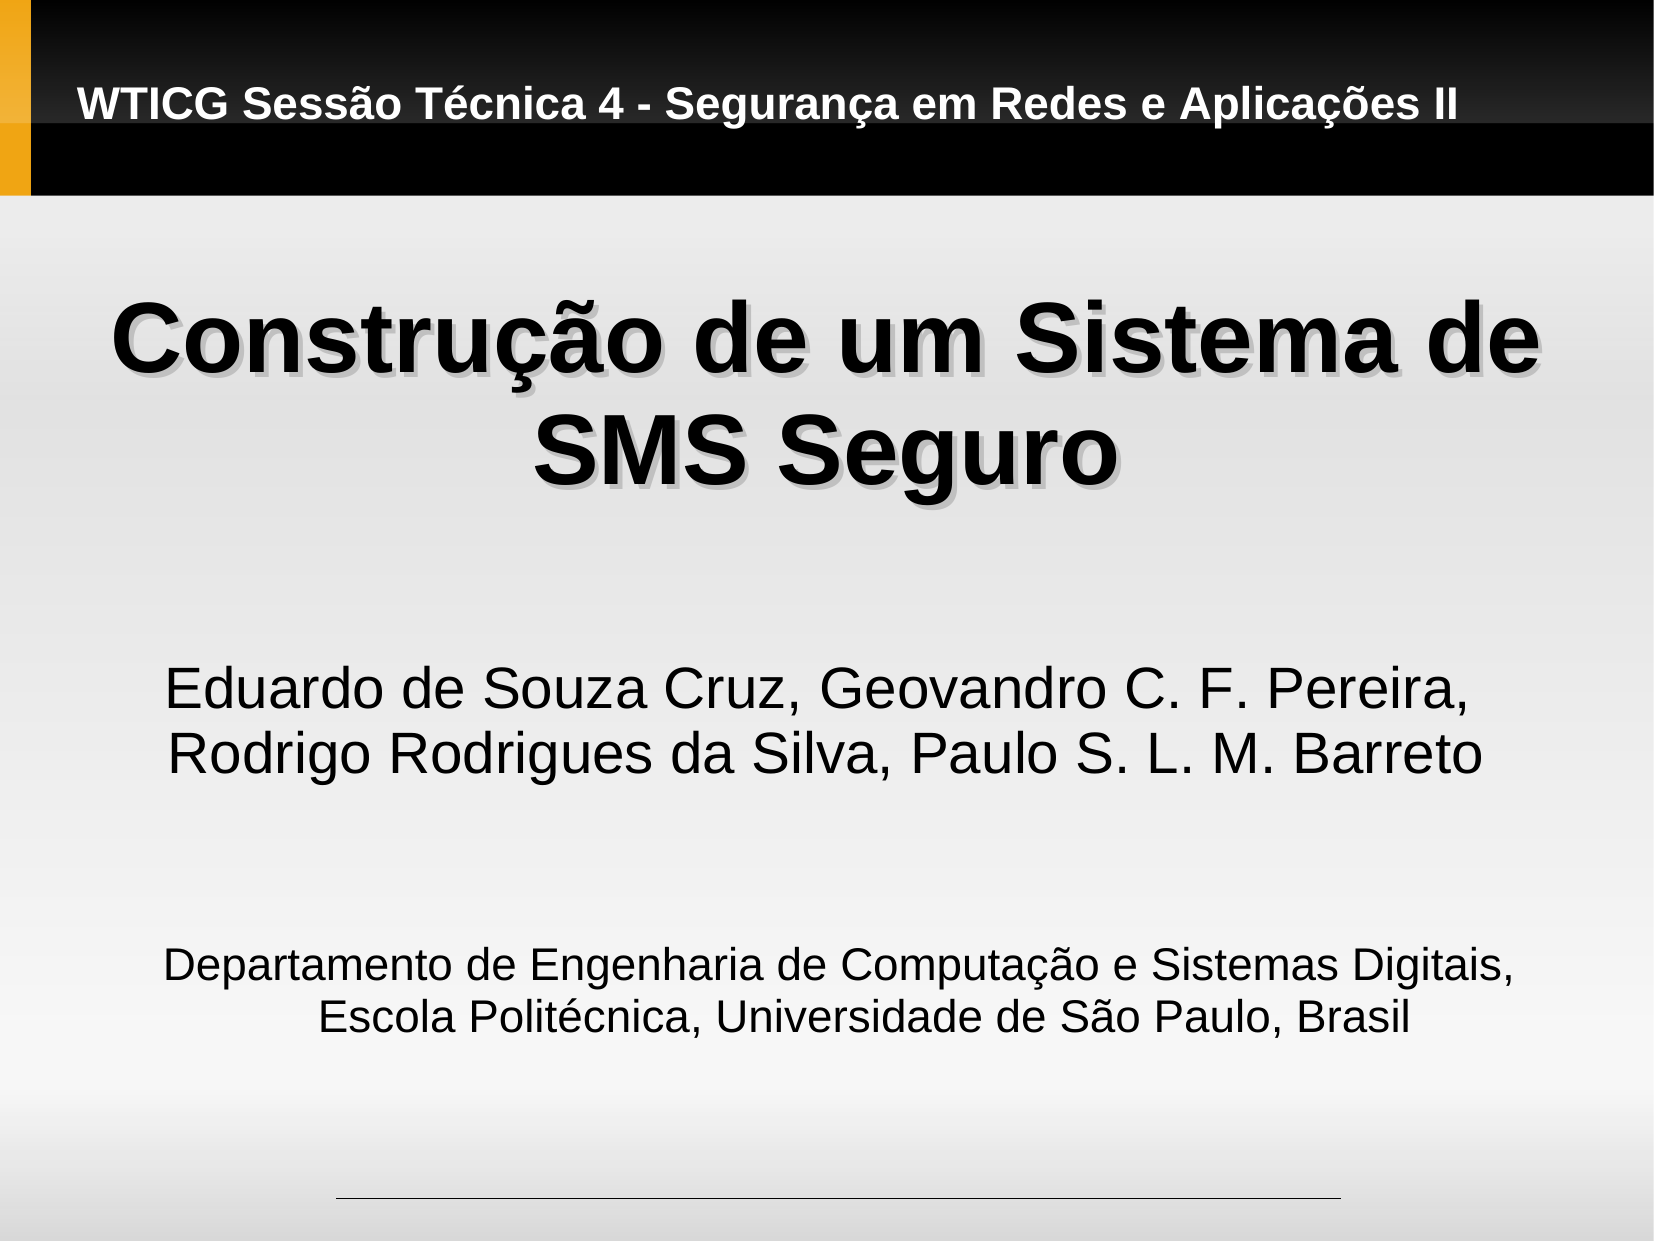

# WTICG Sessão Técnica 4 - Segurança em Redes e Aplicações II
Construção de um Sistema de SMS Seguro
Eduardo de Souza Cruz, Geovandro C. F. Pereira,
Rodrigo Rodrigues da Silva, Paulo S. L. M. Barreto
 Departamento de Engenharia de Computação e Sistemas Digitais,
 Escola Politécnica, Universidade de São Paulo, Brasil